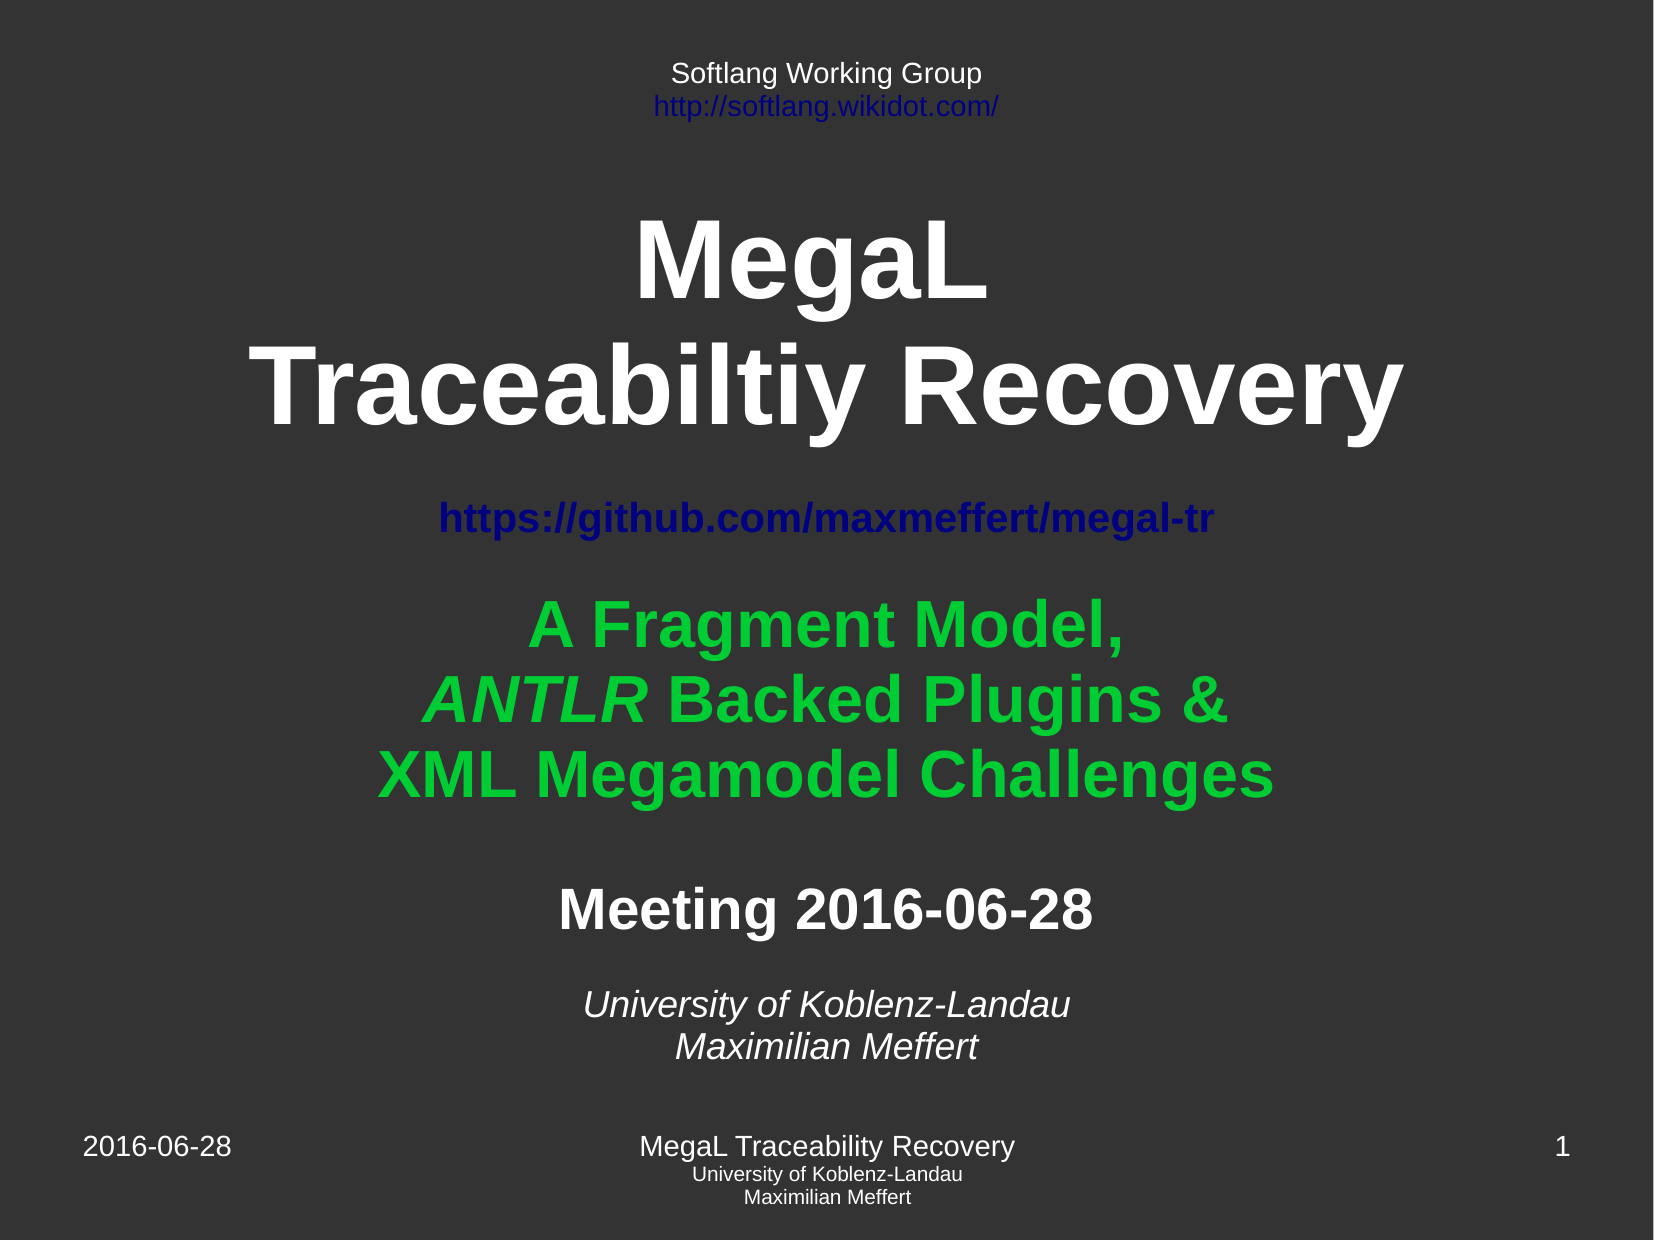

# Softlang Working Group
http://softlang.wikidot.com/
MegaL
Traceabiltiy Recovery
https://github.com/maxmeffert/megal-tr
A Fragment Model,
ANTLR Backed Plugins &
XML Megamodel Challenges
Meeting 2016-06-28
University of Koblenz-Landau
Maximilian Meffert
2016-06-28
MegaL Traceability Recovery
1